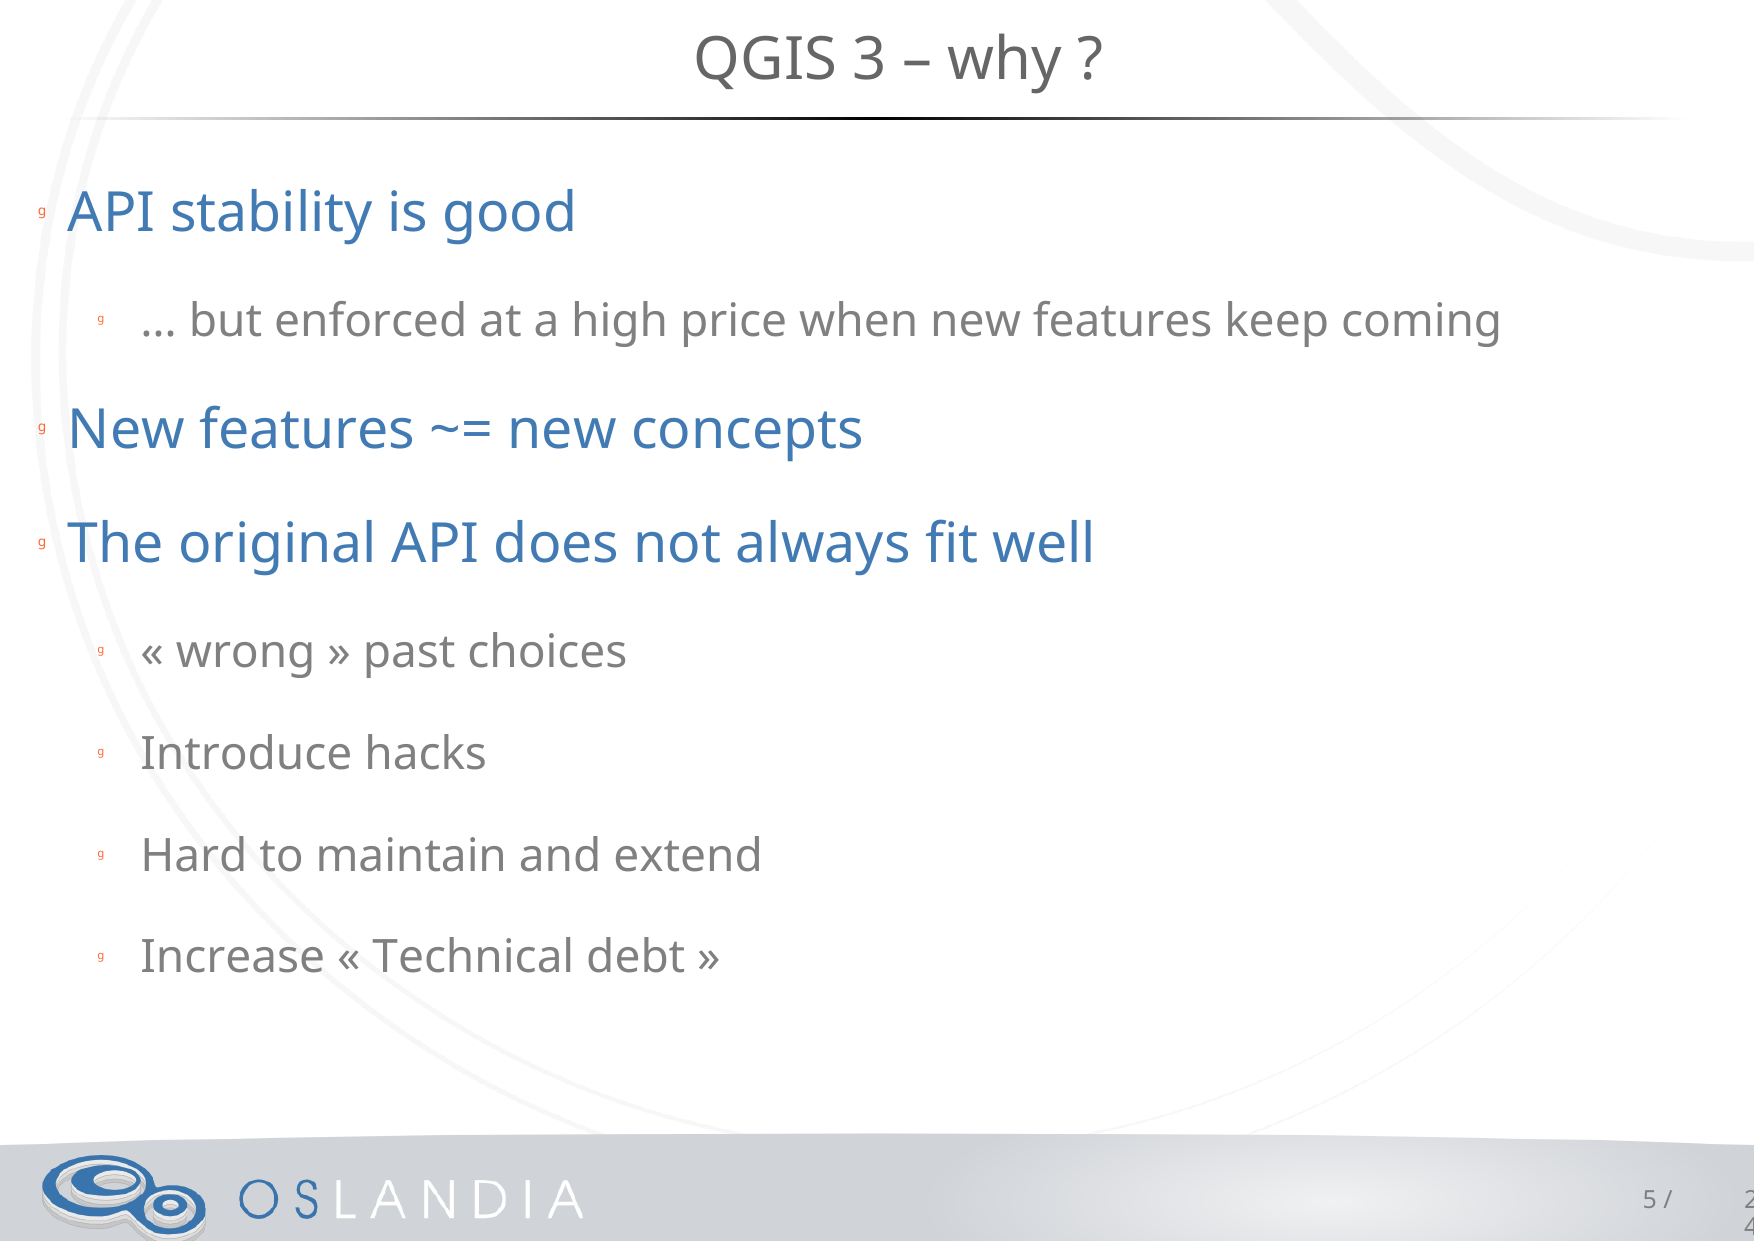

# QGIS 3 – why ?
API stability is good
… but enforced at a high price when new features keep coming
New features ~= new concepts
The original API does not always fit well
« wrong » past choices
Introduce hacks
Hard to maintain and extend
Increase « Technical debt »